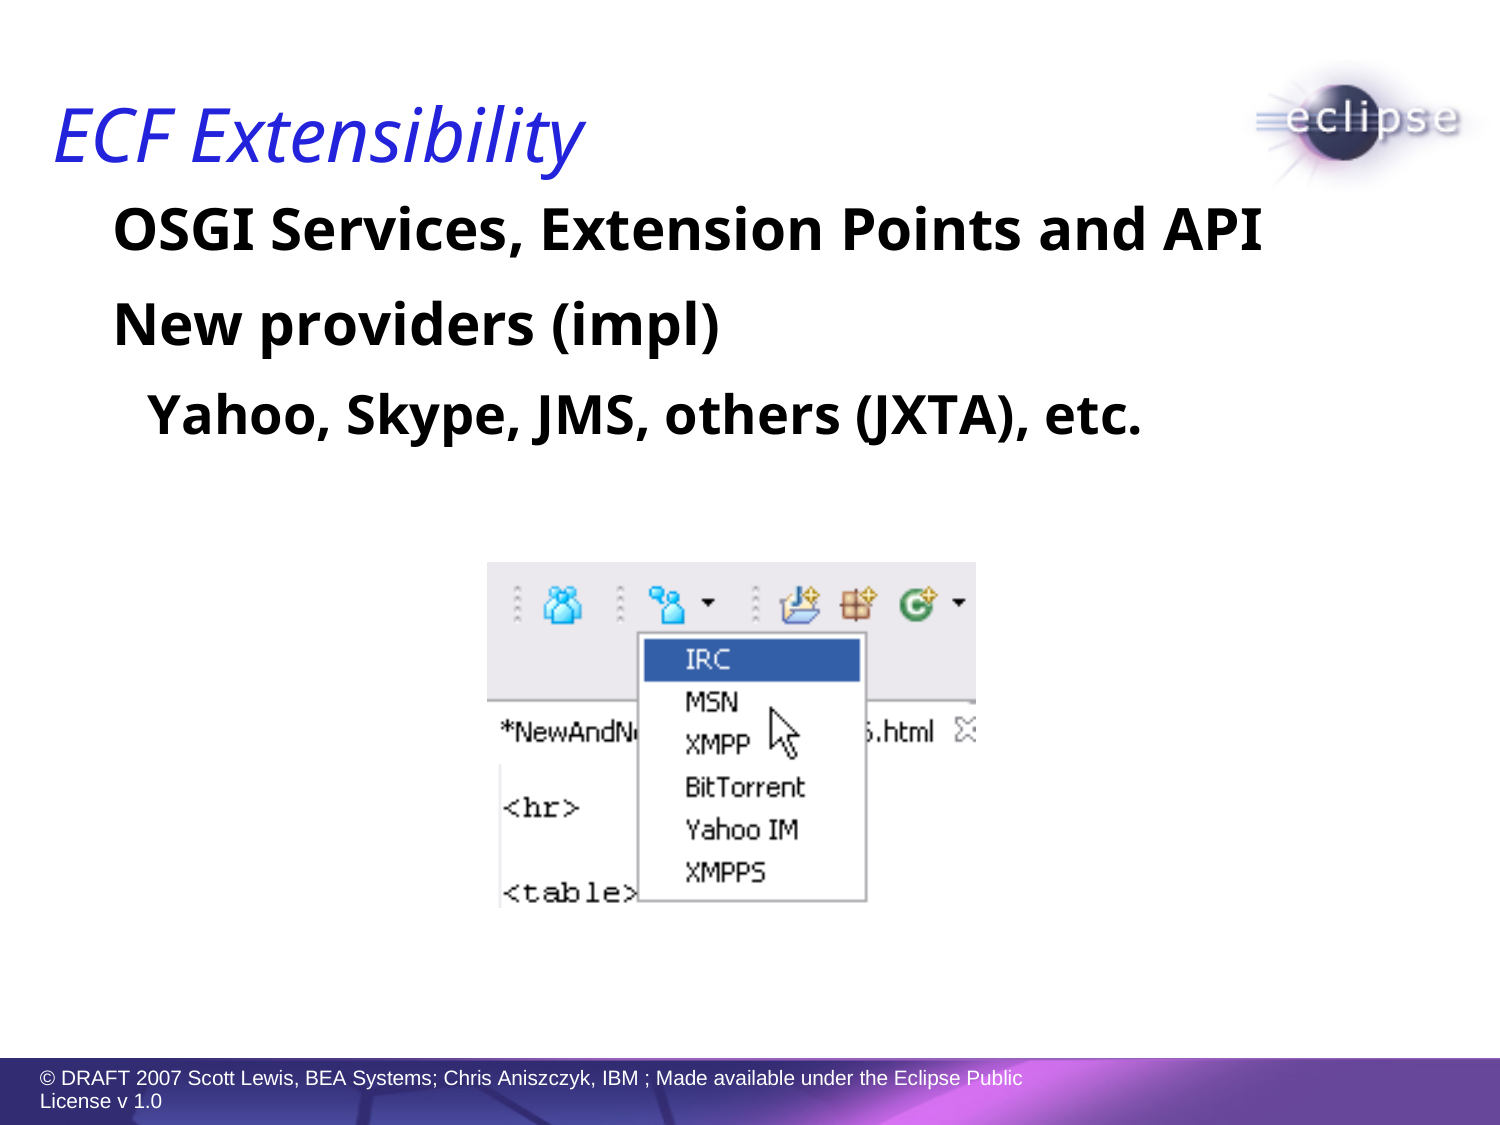

ECF Extensibility
# OSGI Services, Extension Points and API
New providers (impl)
Yahoo, Skype, JMS, others (JXTA), etc.